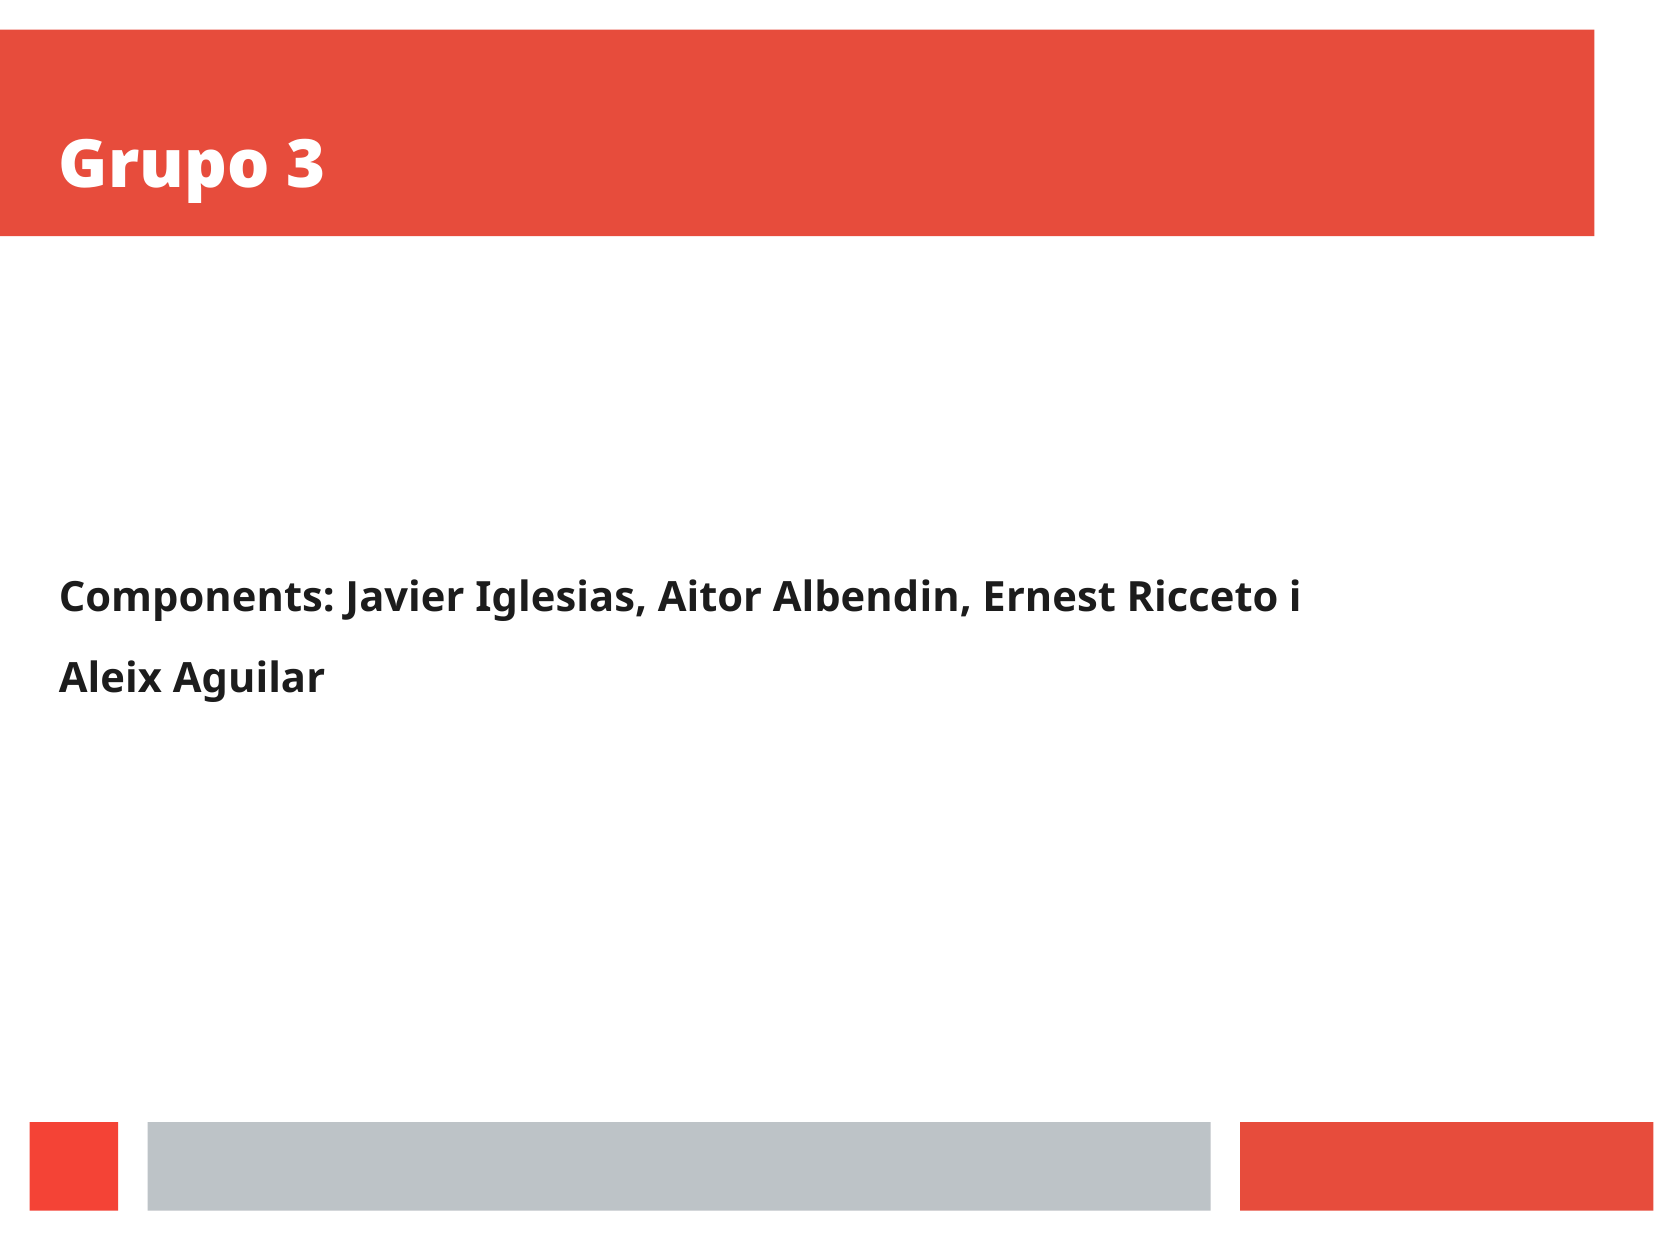

# Grupo 3
Components: Javier Iglesias, Aitor Albendin, Ernest Ricceto i
Aleix Aguilar